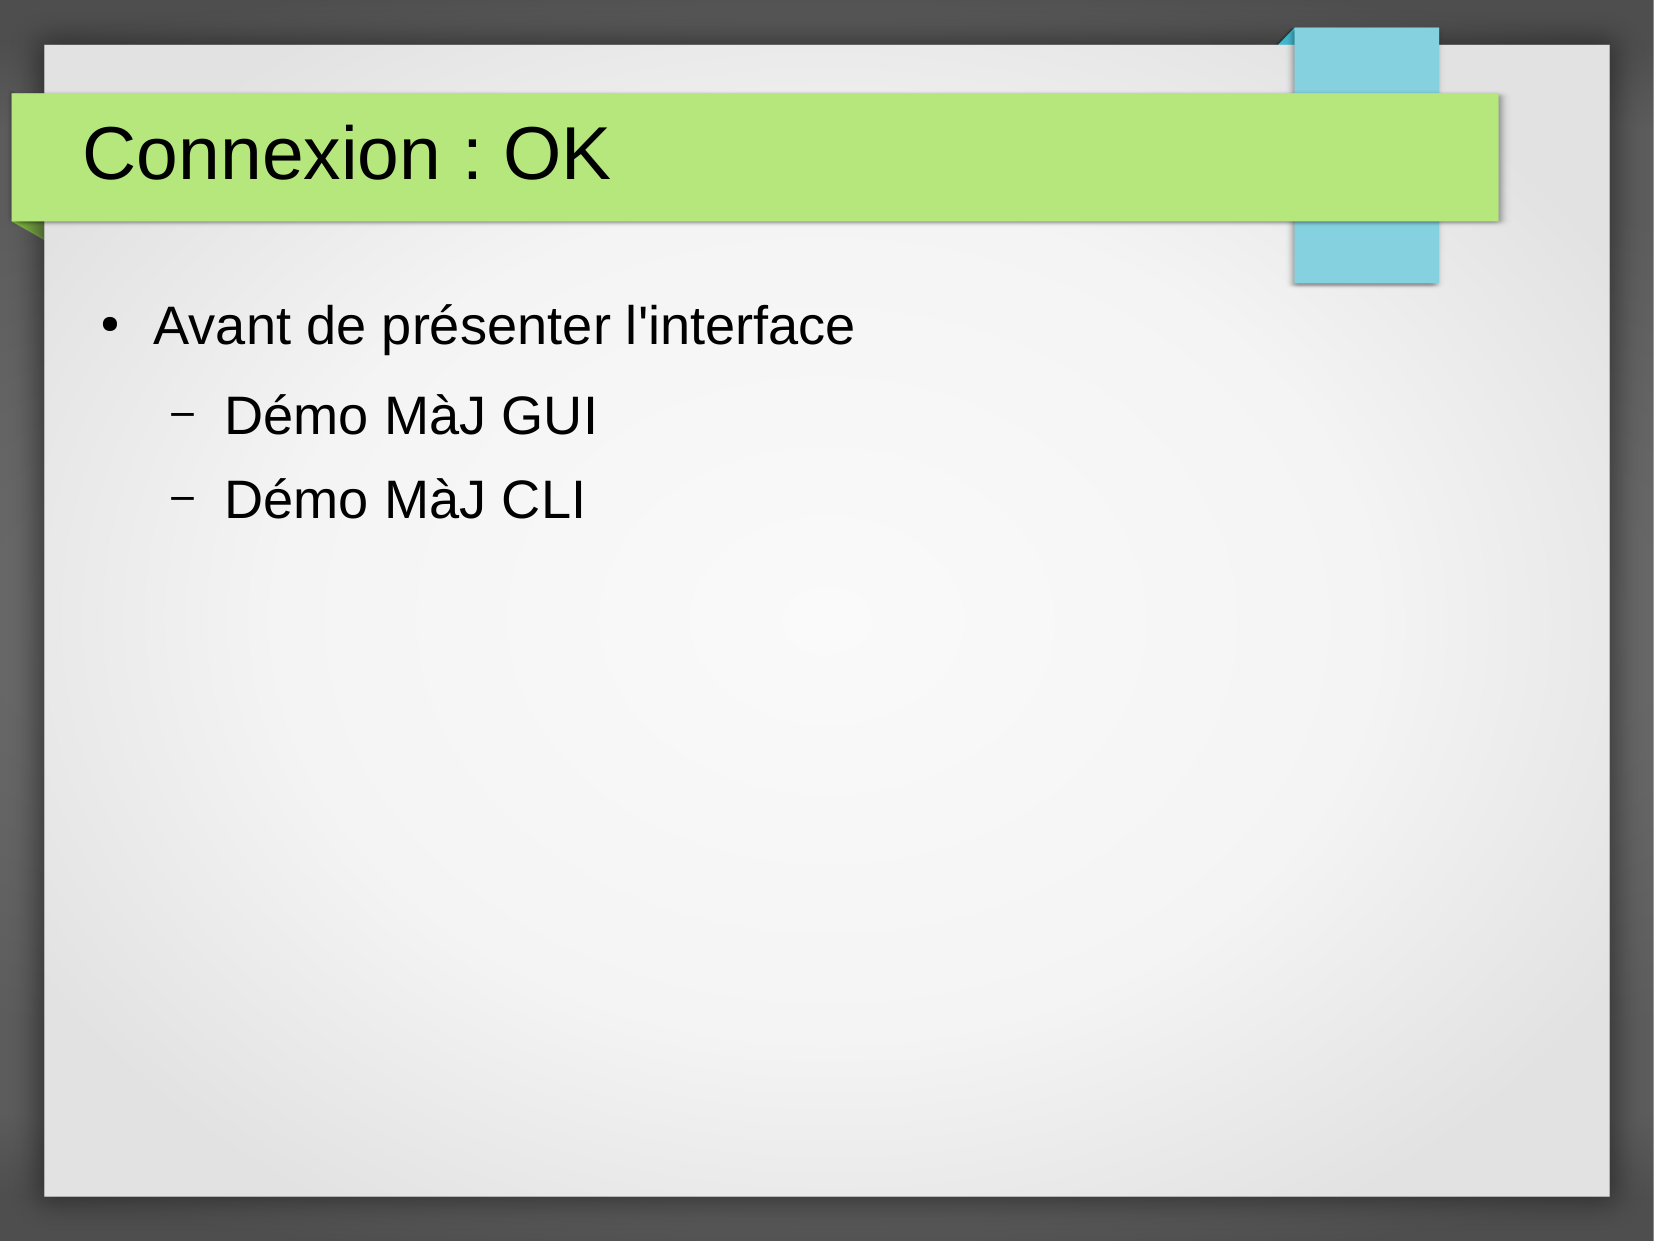

# Connexion : OK
Avant de présenter l'interface
Démo MàJ GUI
Démo MàJ CLI